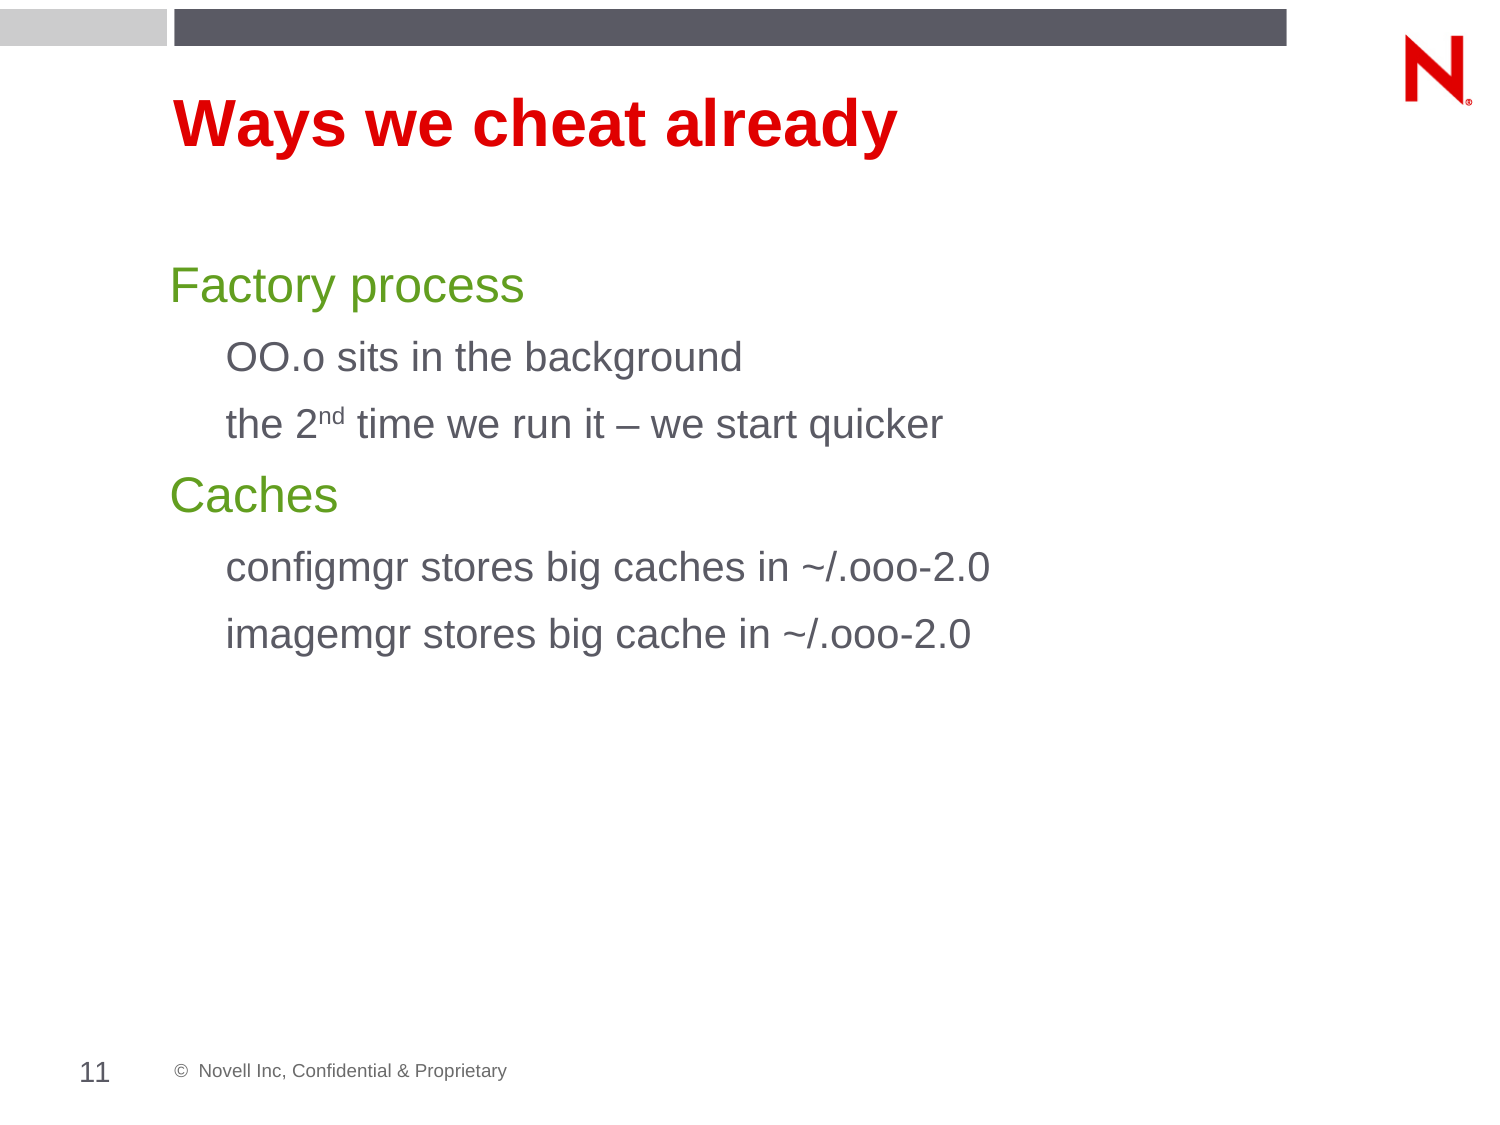

# Ways we cheat already
Factory process
OO.o sits in the background
the 2nd time we run it – we start quicker
Caches
configmgr stores big caches in ~/.ooo-2.0
imagemgr stores big cache in ~/.ooo-2.0